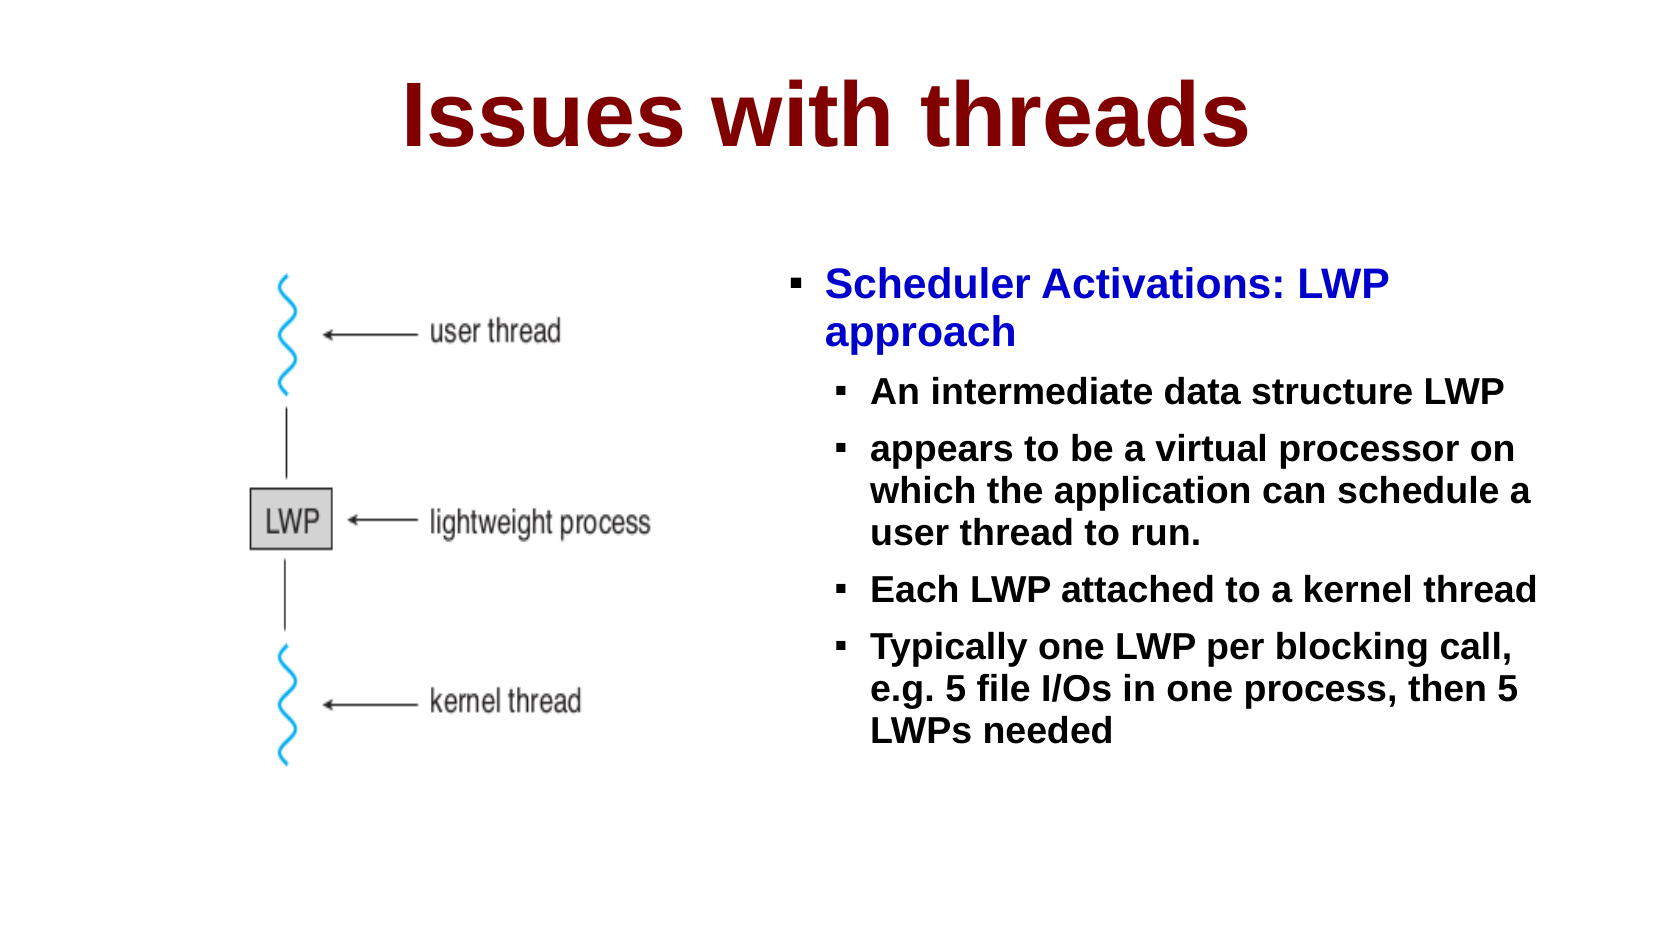

# Issues with threads
Scheduler Activations: LWP approach
An intermediate data structure LWP
appears to be a virtual processor on which the application can schedule a user thread to run.
Each LWP attached to a kernel thread
Typically one LWP per blocking call, e.g. 5 file I/Os in one process, then 5 LWPs needed